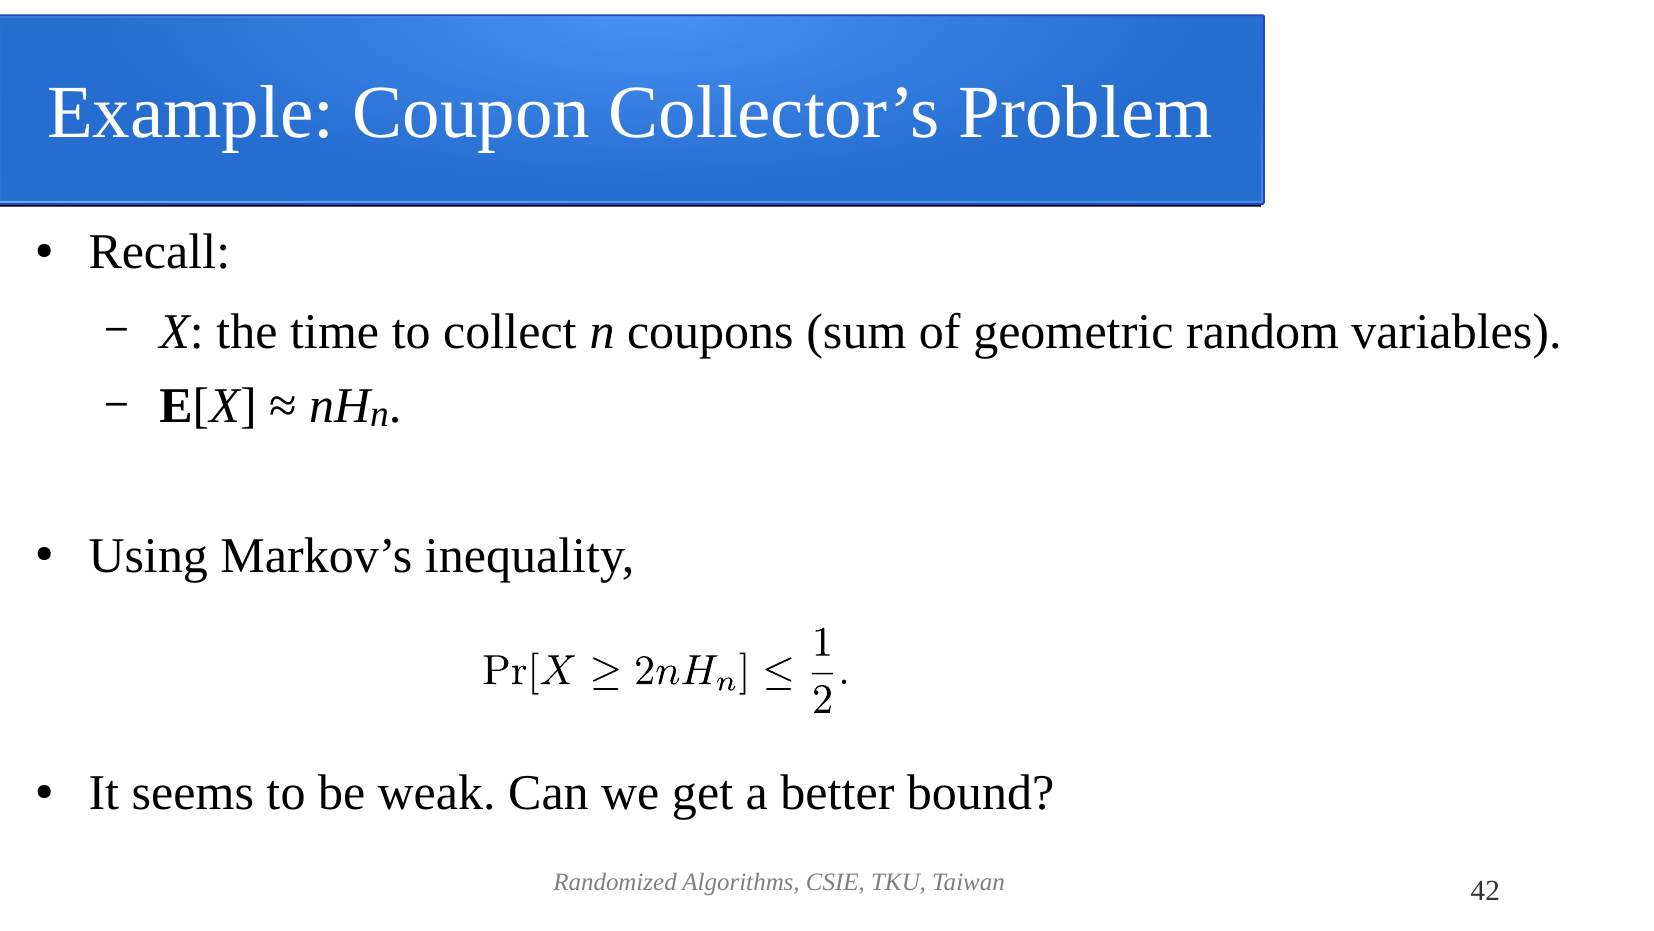

# Example: Coupon Collector’s Problem
Recall:
X: the time to collect n coupons (sum of geometric random variables).
E[X] ≈ nHn.
Using Markov’s inequality,
It seems to be weak. Can we get a better bound?
Randomized Algorithms, CSIE, TKU, Taiwan
42